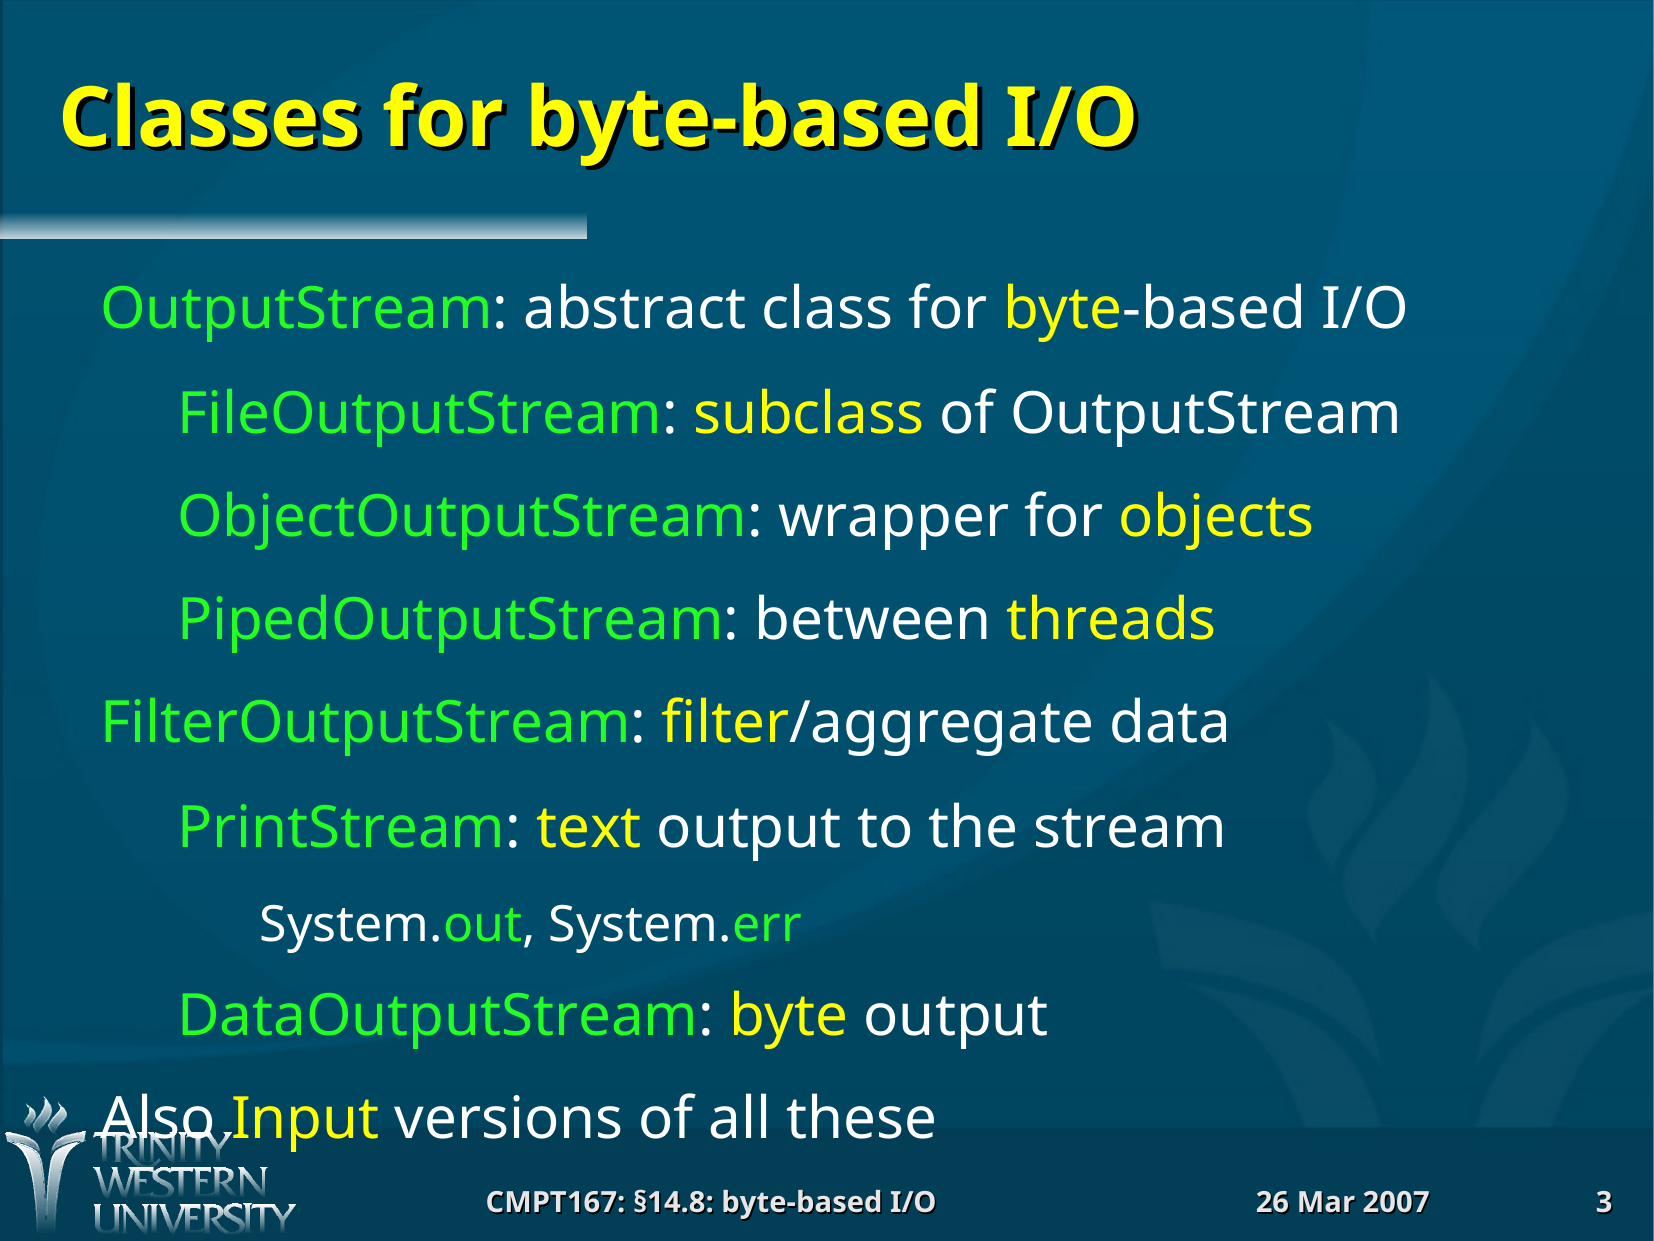

# Classes for byte-based I/O
OutputStream: abstract class for byte-based I/O
FileOutputStream: subclass of OutputStream
ObjectOutputStream: wrapper for objects
PipedOutputStream: between threads
FilterOutputStream: filter/aggregate data
PrintStream: text output to the stream
System.out, System.err
DataOutputStream: byte output
Also Input versions of all these
CMPT167: §14.8: byte-based I/O
26 Mar 2007
3